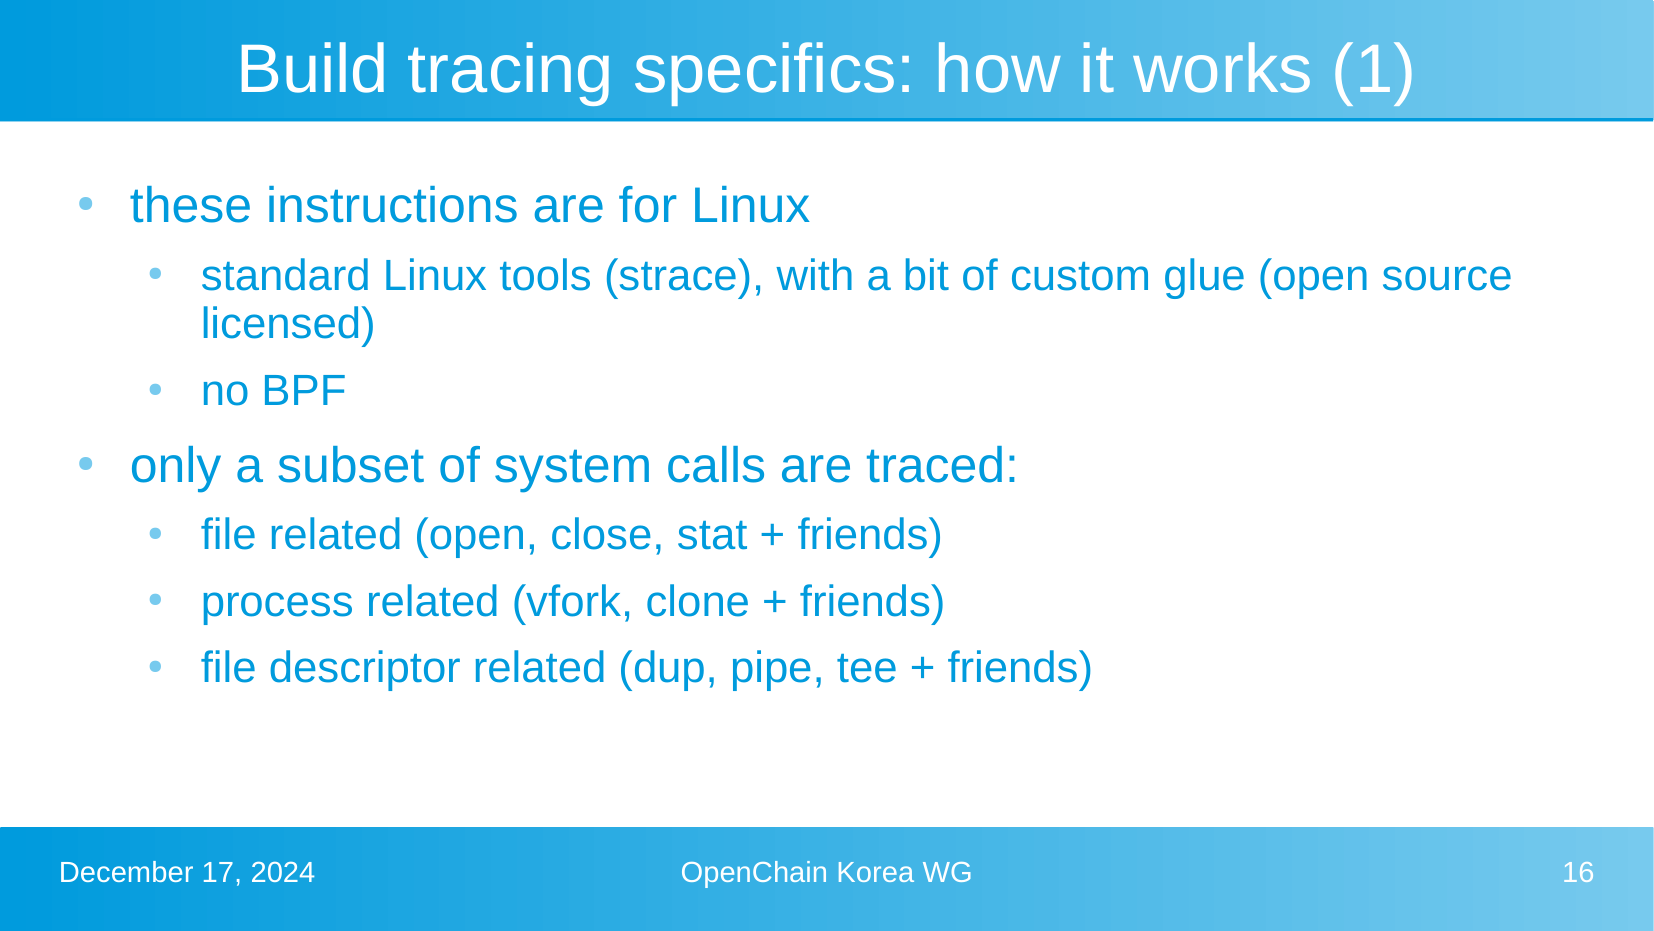

# Build tracing specifics: how it works (1)
these instructions are for Linux
standard Linux tools (strace), with a bit of custom glue (open source licensed)
no BPF
only a subset of system calls are traced:
file related (open, close, stat + friends)
process related (vfork, clone + friends)
file descriptor related (dup, pipe, tee + friends)
16